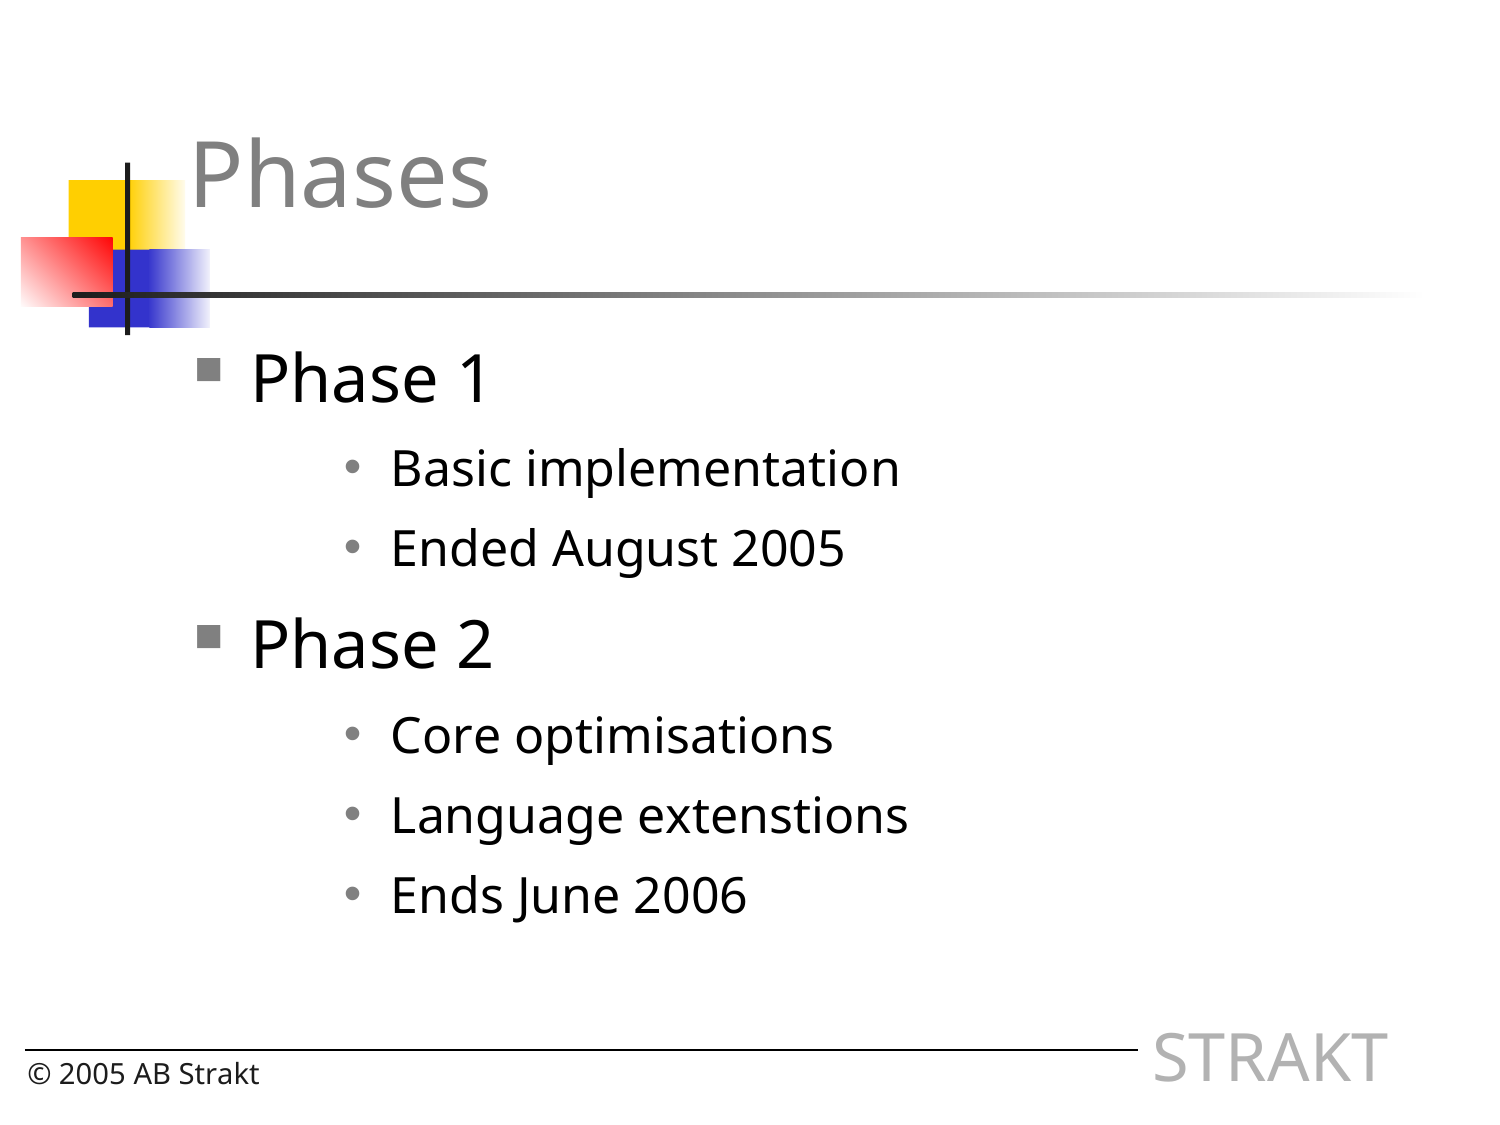

# Phases
Phase 1
Basic implementation
Ended August 2005
Phase 2
Core optimisations
Language extenstions
Ends June 2006